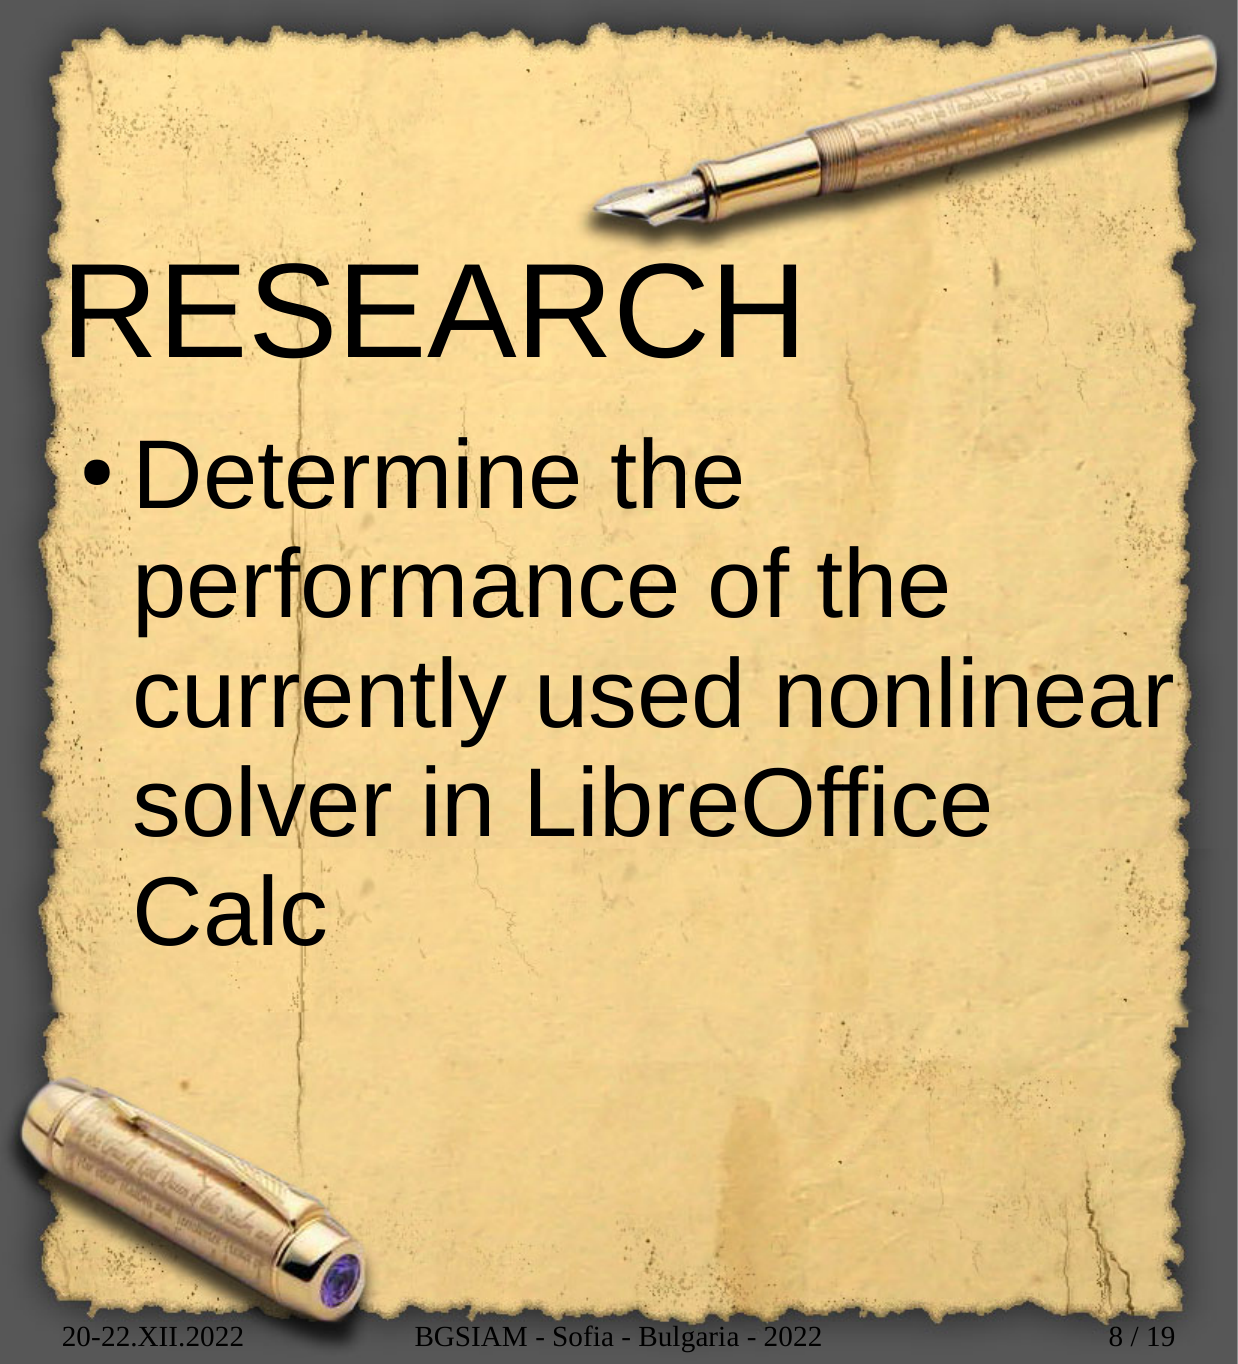

# ReSearch
Determine the performance of the currently used nonlinear solver in LibreOffice Calc
20-22.XII.2022
BGSIAM - Sofia - Bulgaria - 2022
8